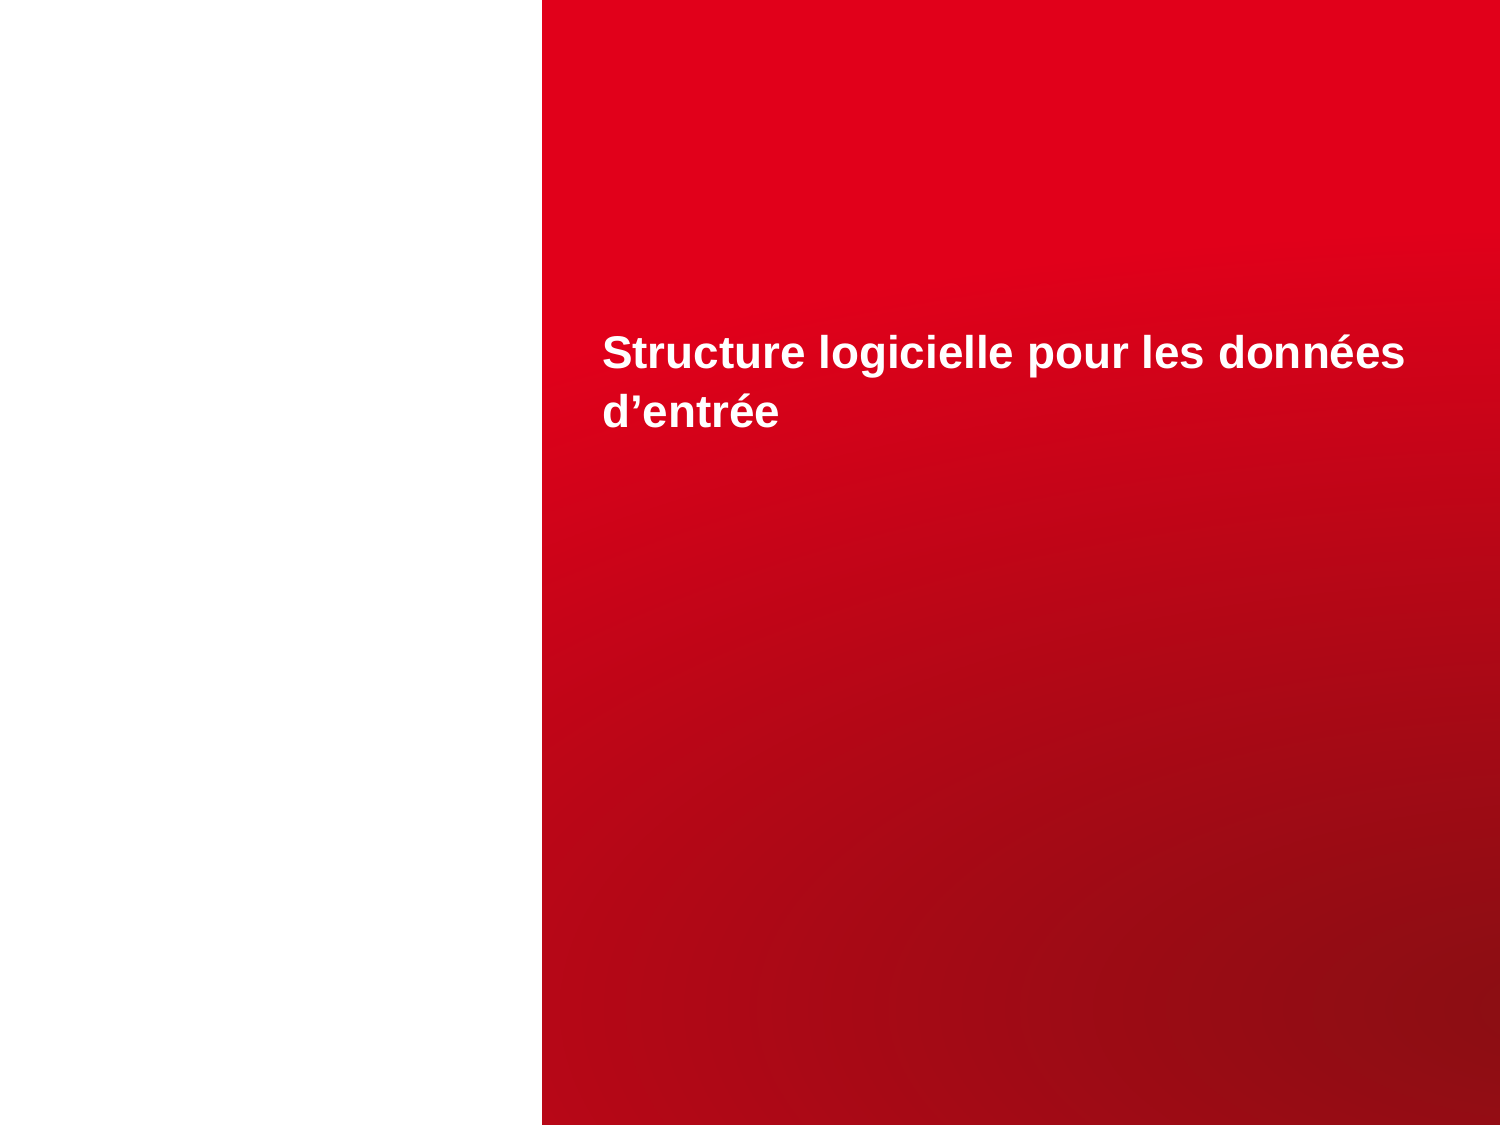

# Structure logicielle pour les données d’entrée
CEA | 10 AVRIL 2012
Cargèse, 4 Octobre 2016
| PAGE
| PAGE